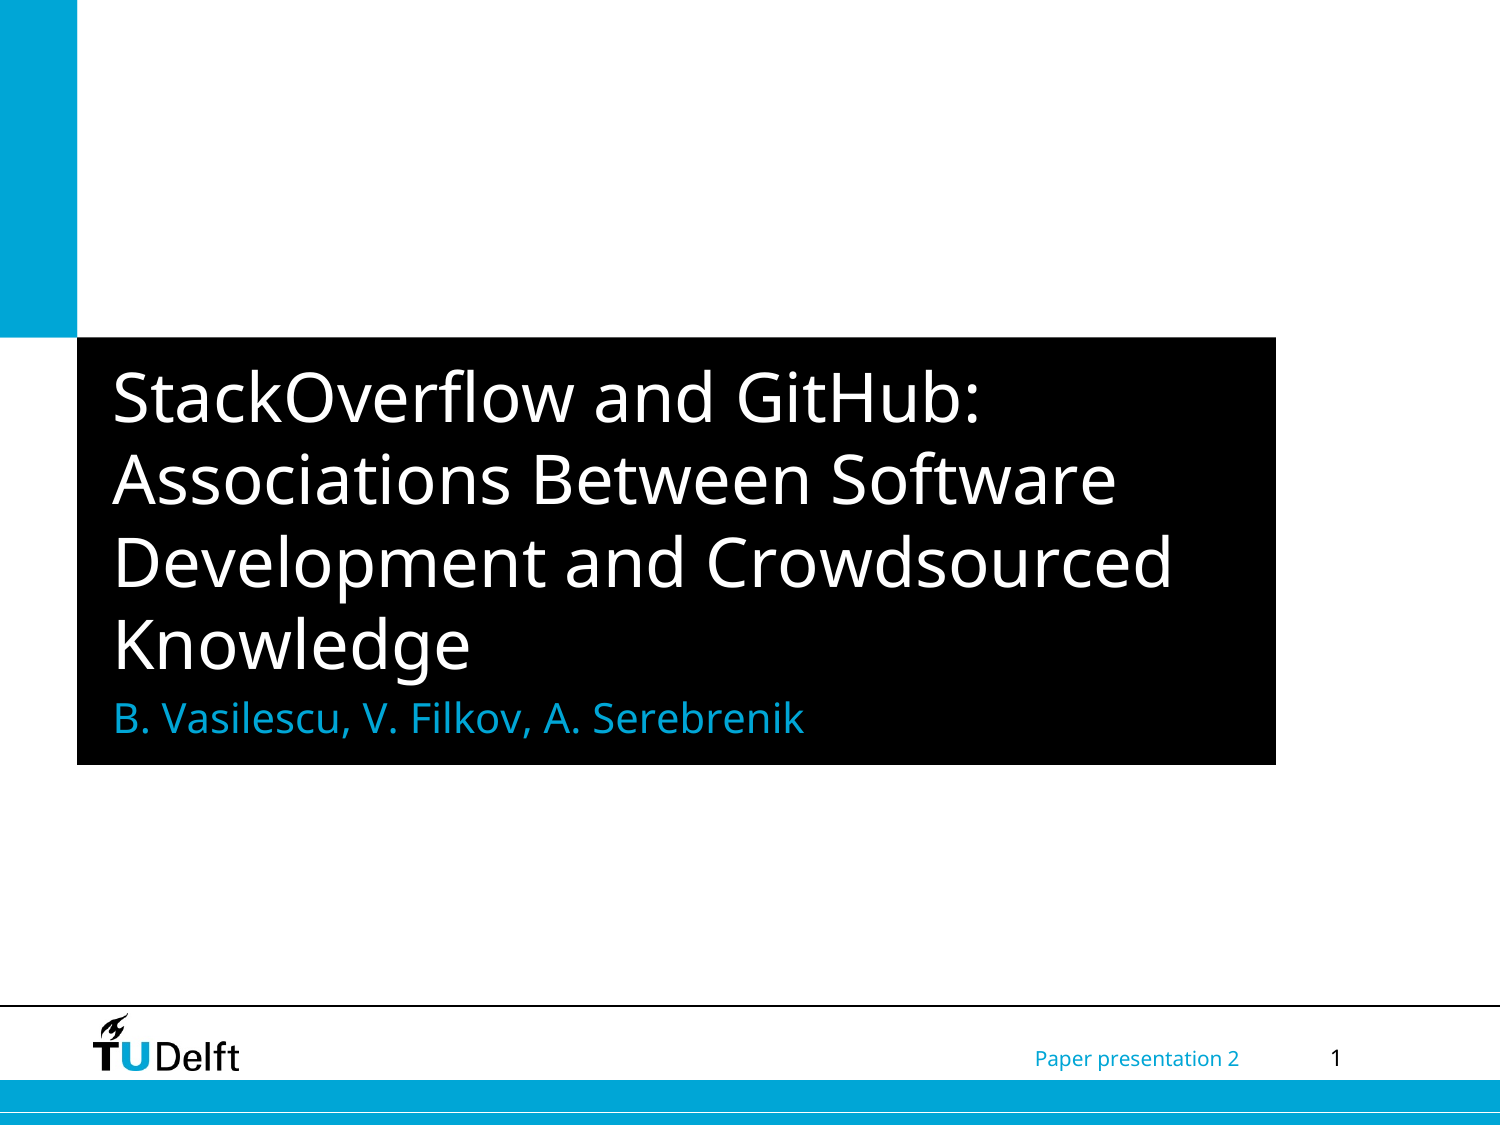

# StackOverflow and GitHub: Associations Between Software Development and Crowdsourced Knowledge
B. Vasilescu, V. Filkov, A. Serebrenik